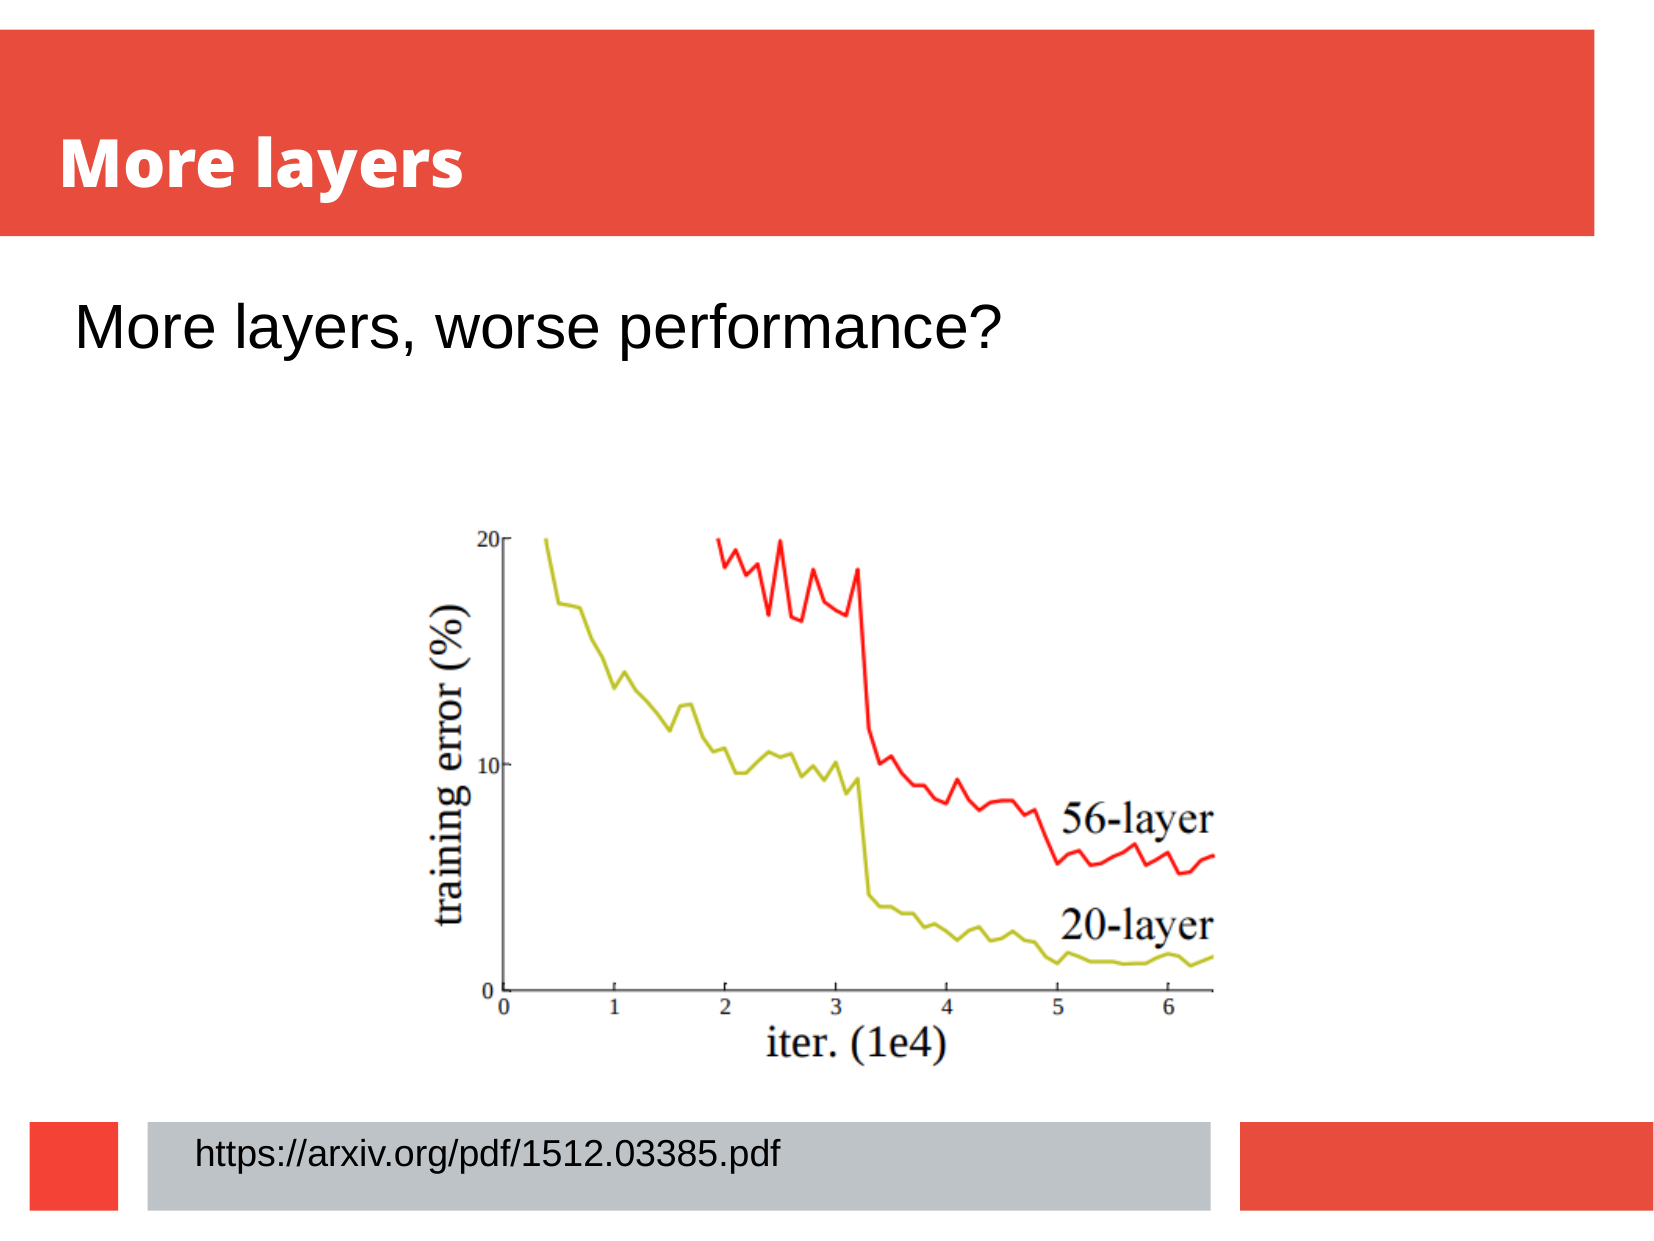

# More layers
More layers, worse performance?
https://arxiv.org/pdf/1512.03385.pdf